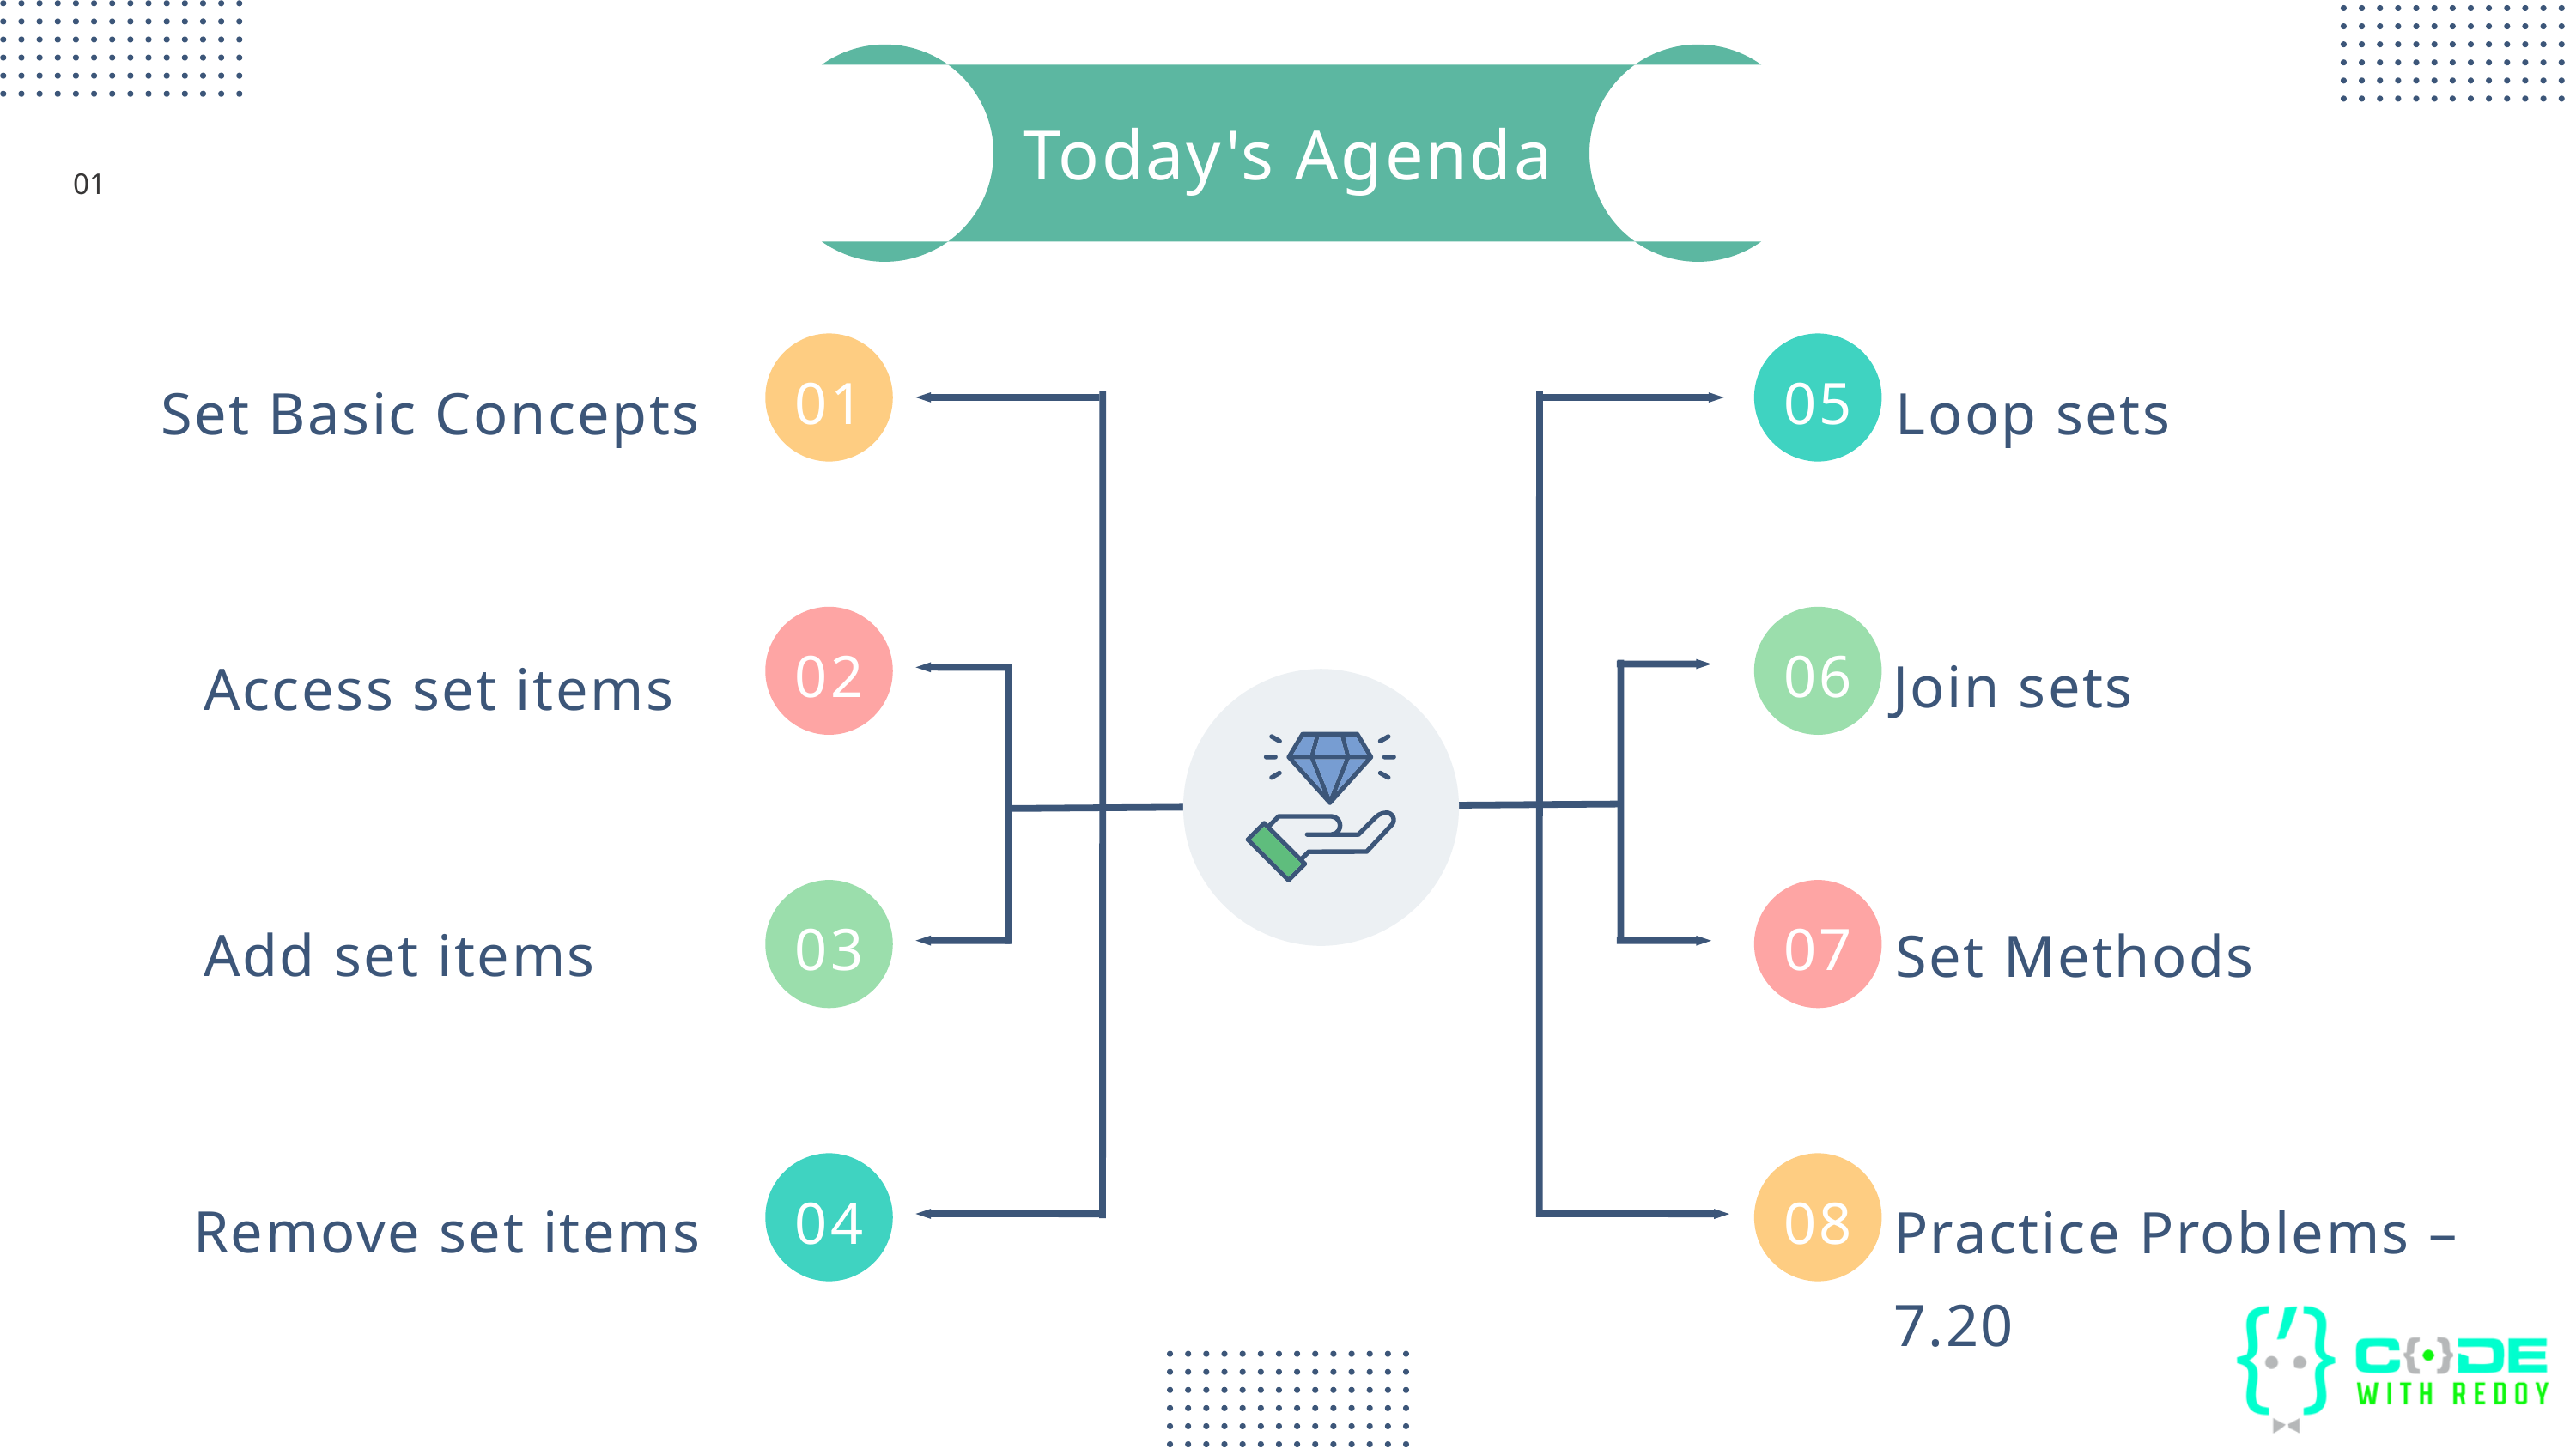

Today's Agenda
01
Set Basic Concepts
Loop sets
01
05
Join sets
Access set items
02
06
Add set items
Set Methods
03
07
Remove set items
Practice Problems – 7.20
04
08